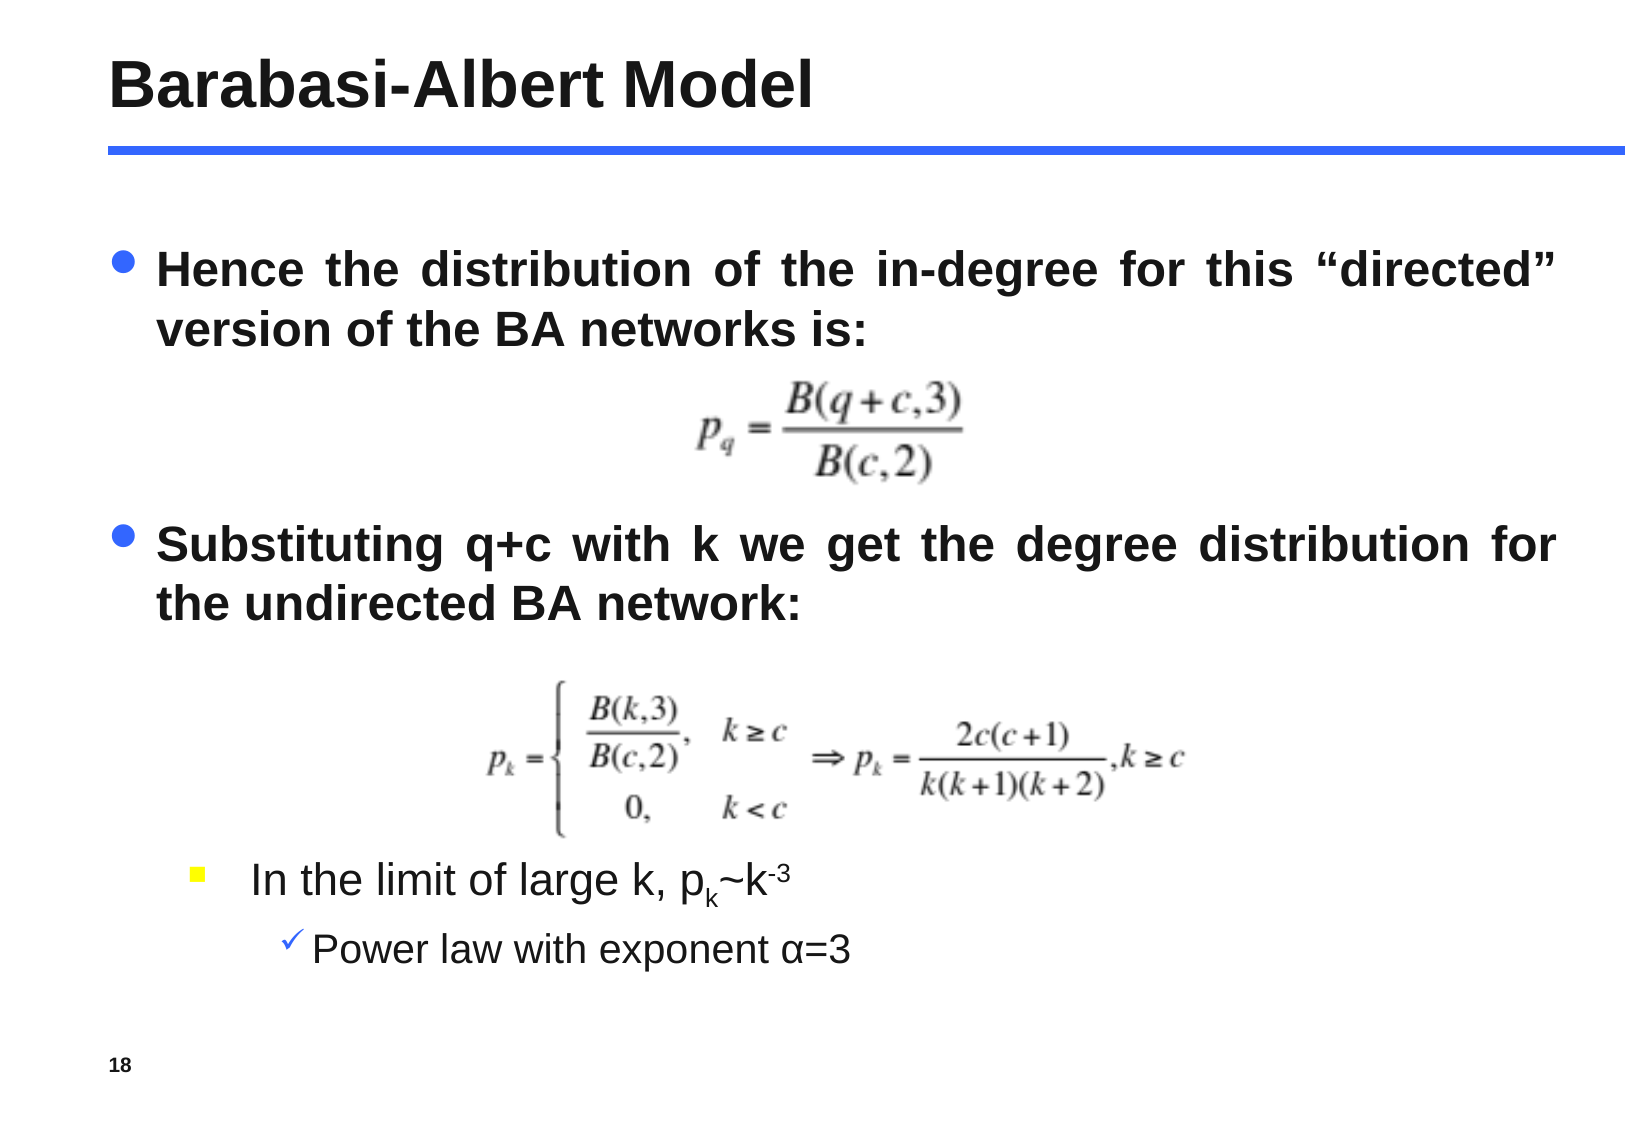

# Barabasi-Albert Model
Hence the distribution of the in-degree for this “directed” version of the BA networks is:
Substituting q+c with k we get the degree distribution for the undirected BA network:
In the limit of large k, pk~k-3
Power law with exponent α=3